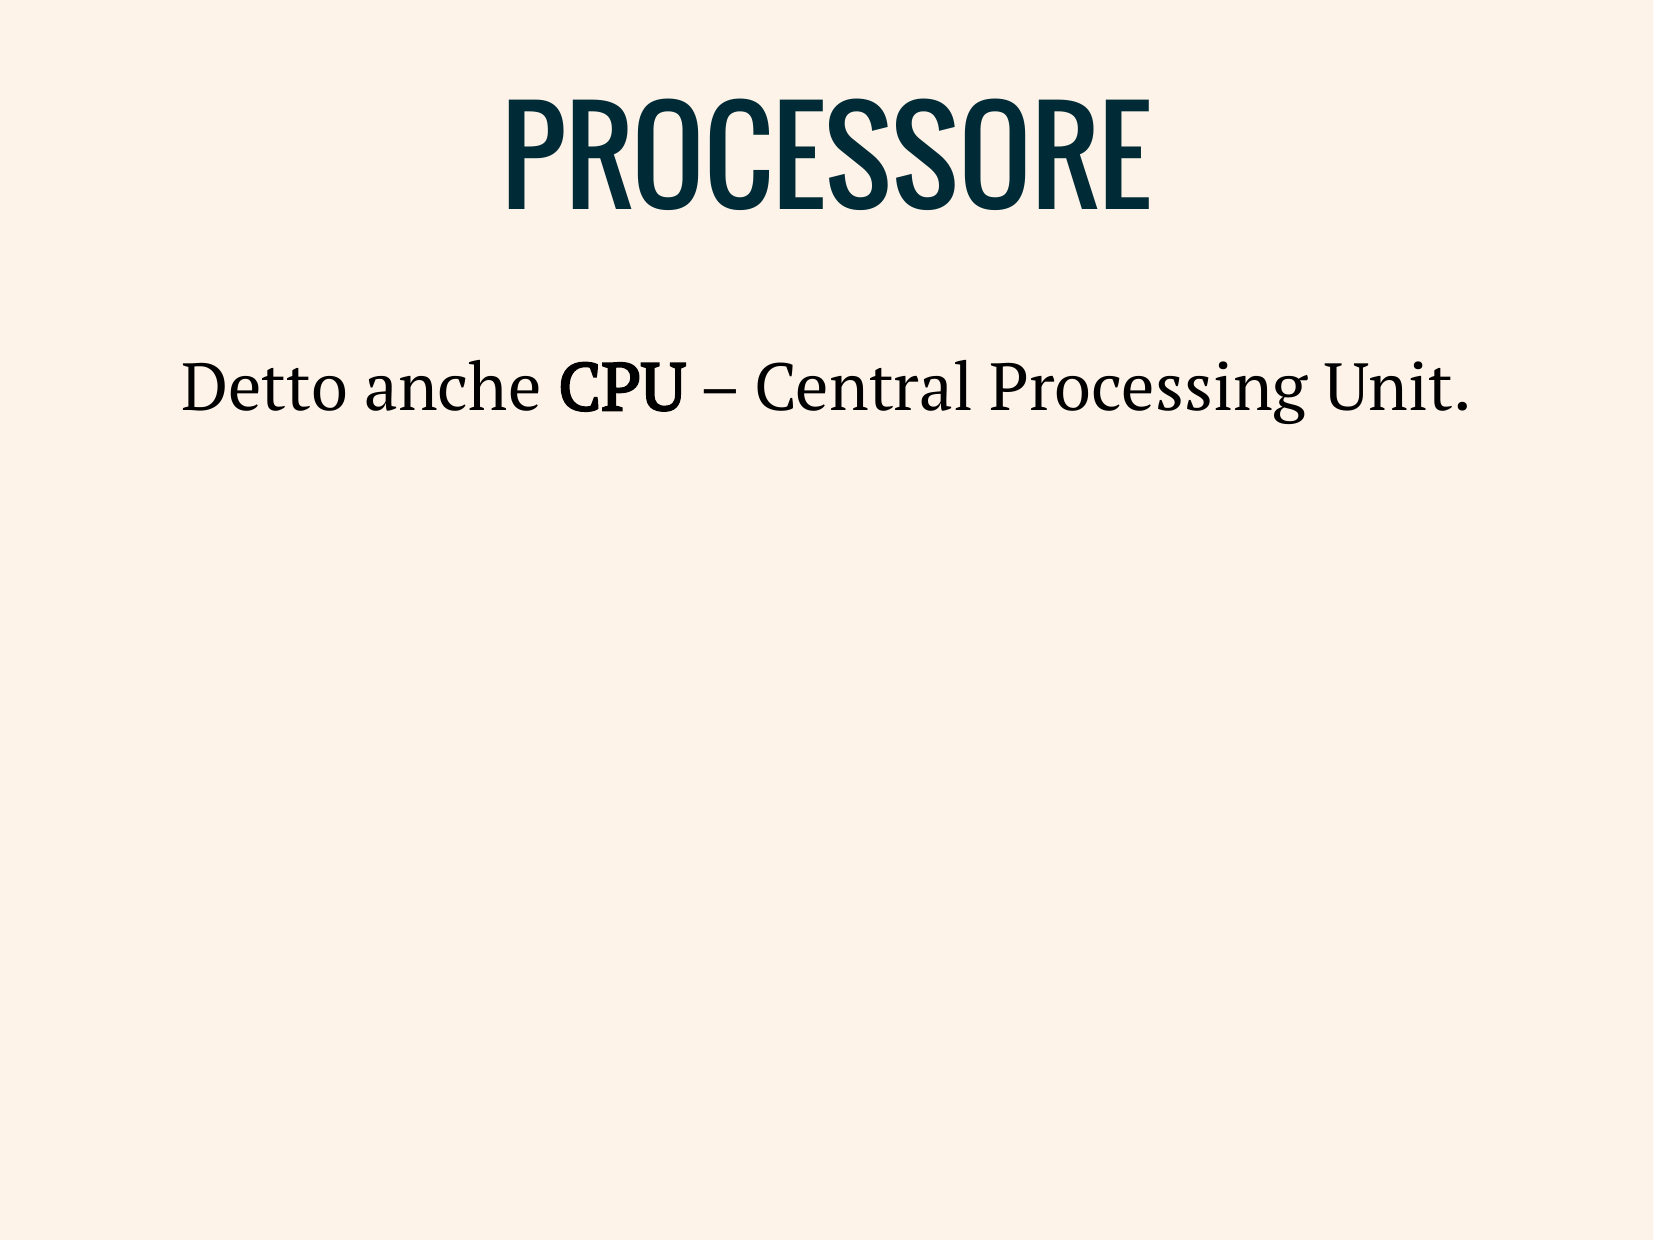

# Processore
Detto anche CPU – Central Processing Unit.